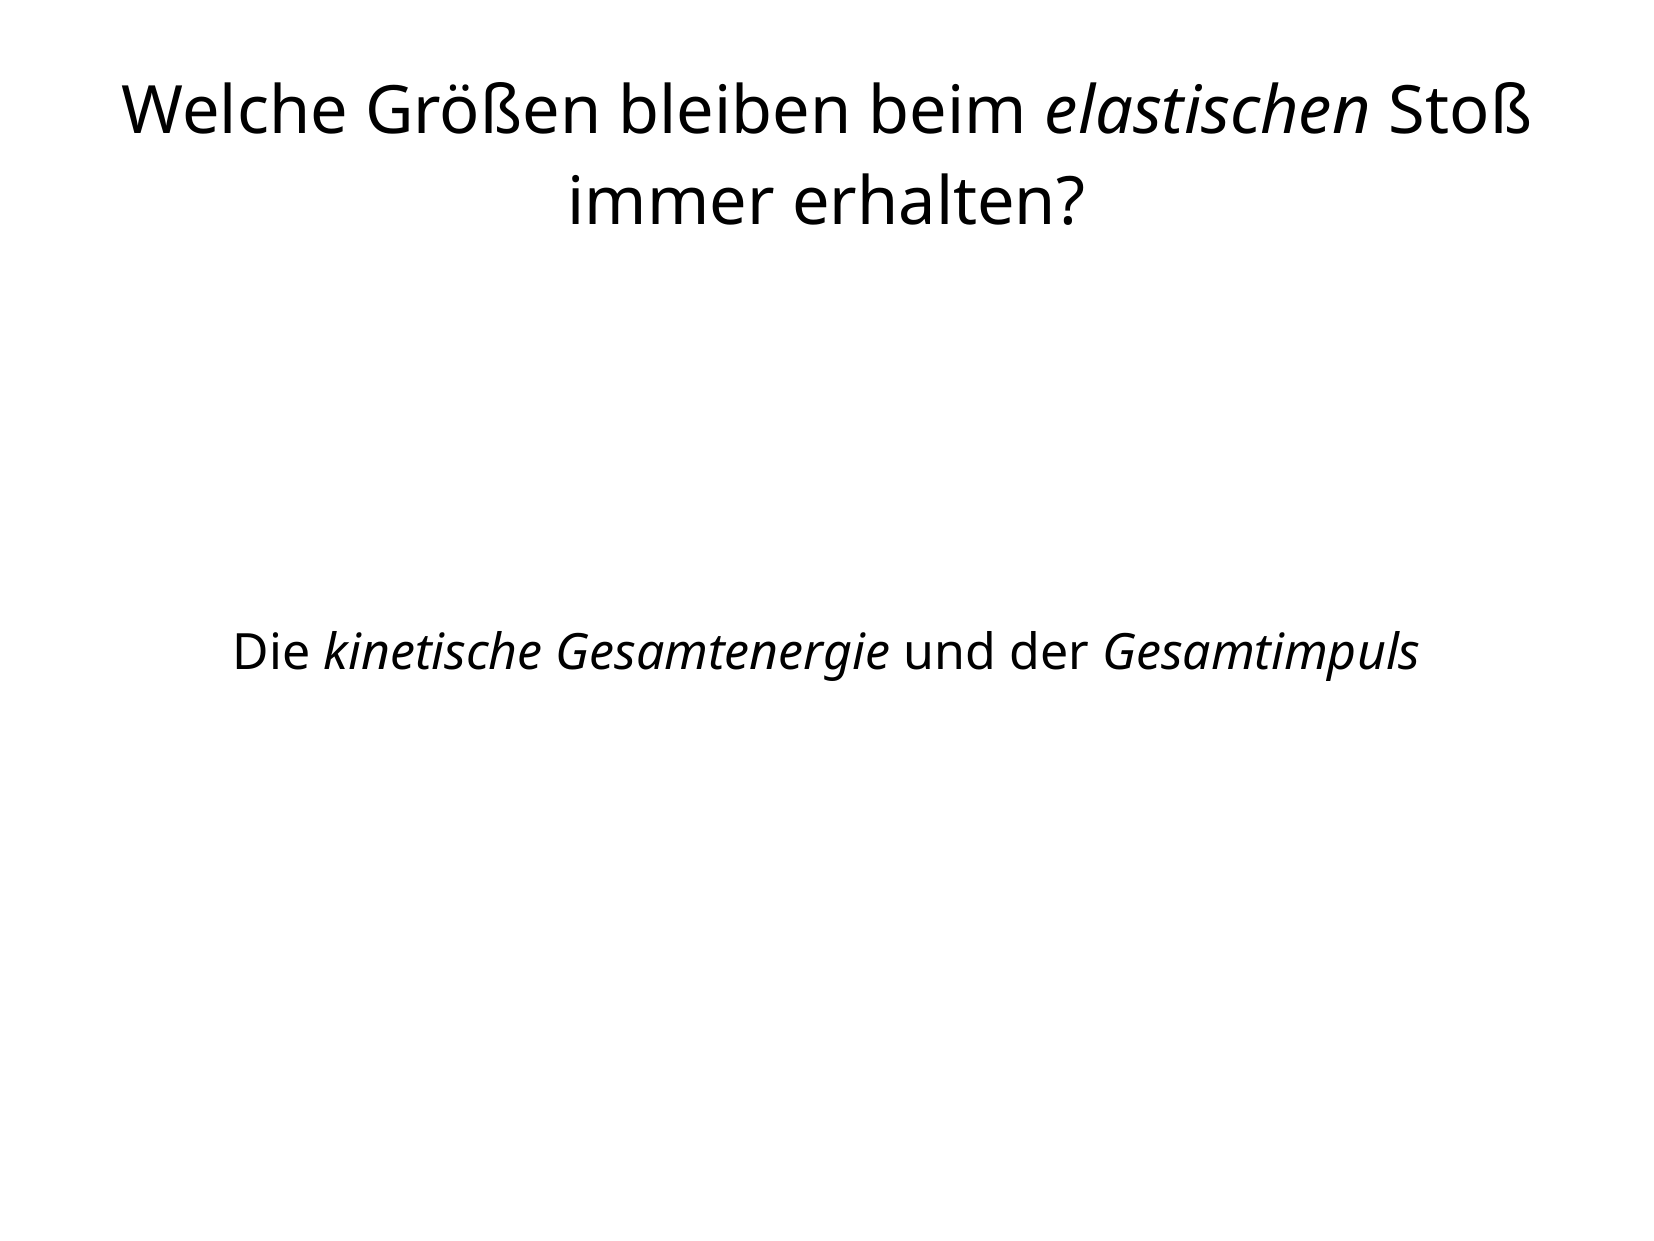

# Welche Größen bleiben beim elastischen Stoß immer erhalten?
Die kinetische Gesamtenergie und der Gesamtimpuls